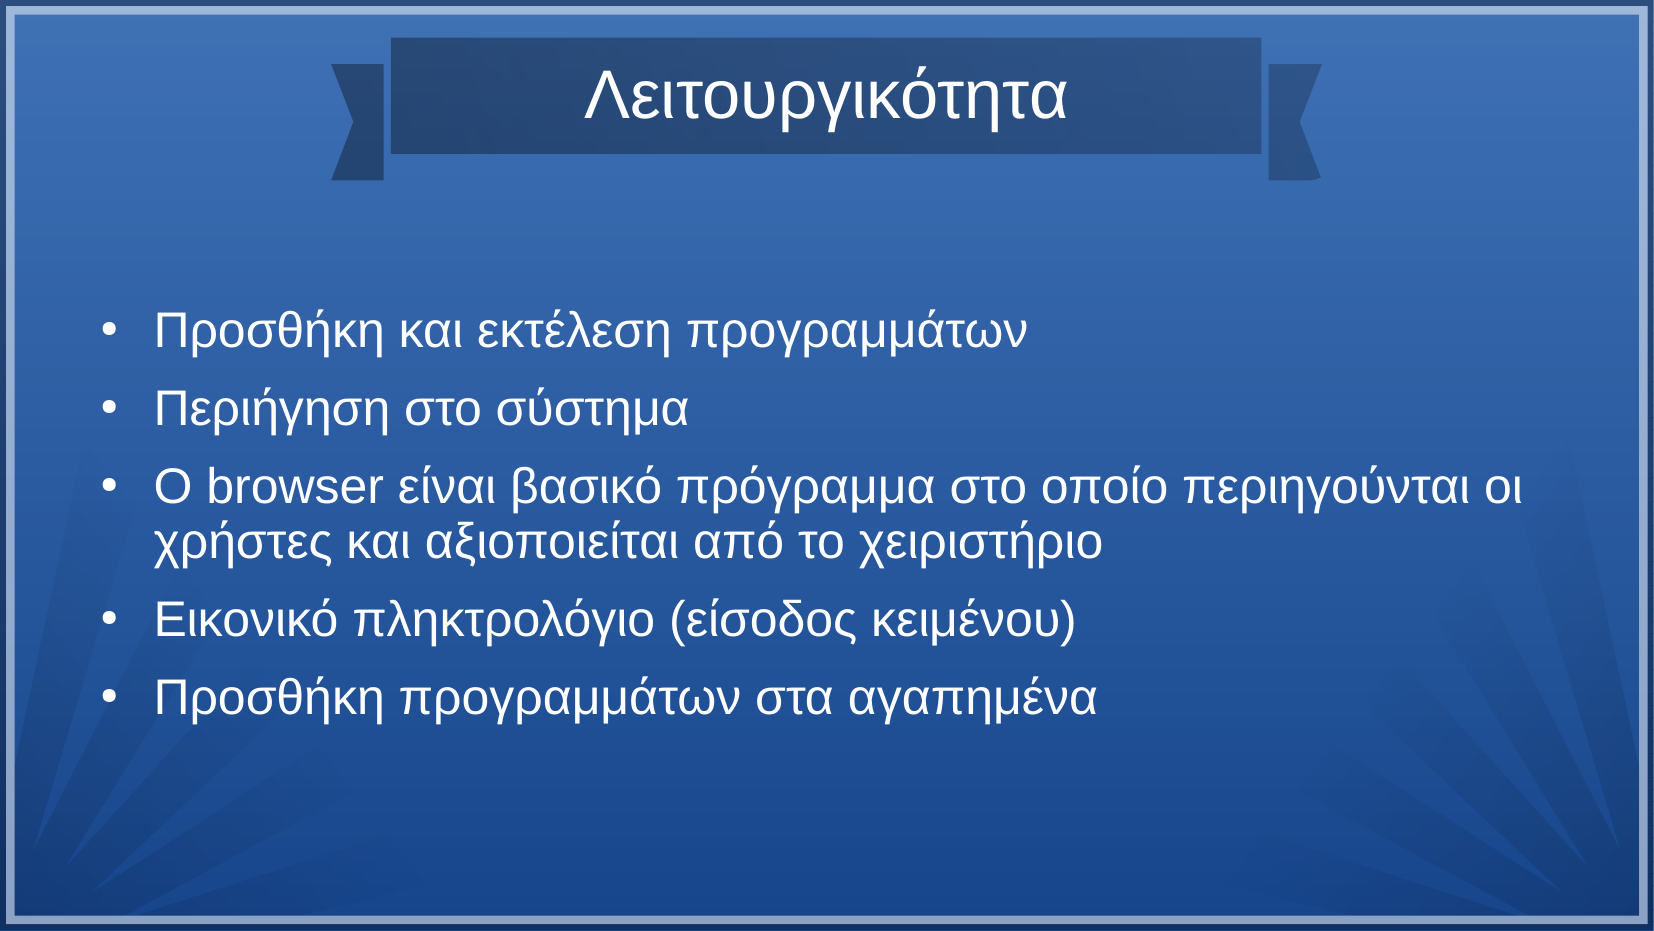

# Λειτουργικότητα
Προσθήκη και εκτέλεση προγραμμάτων
Περιήγηση στο σύστημα
Ο browser είναι βασικό πρόγραμμα στο οποίο περιηγούνται οι χρήστες και αξιοποιείται από το χειριστήριο
Εικονικό πληκτρολόγιο (είσοδος κειμένου)
Προσθήκη προγραμμάτων στα αγαπημένα